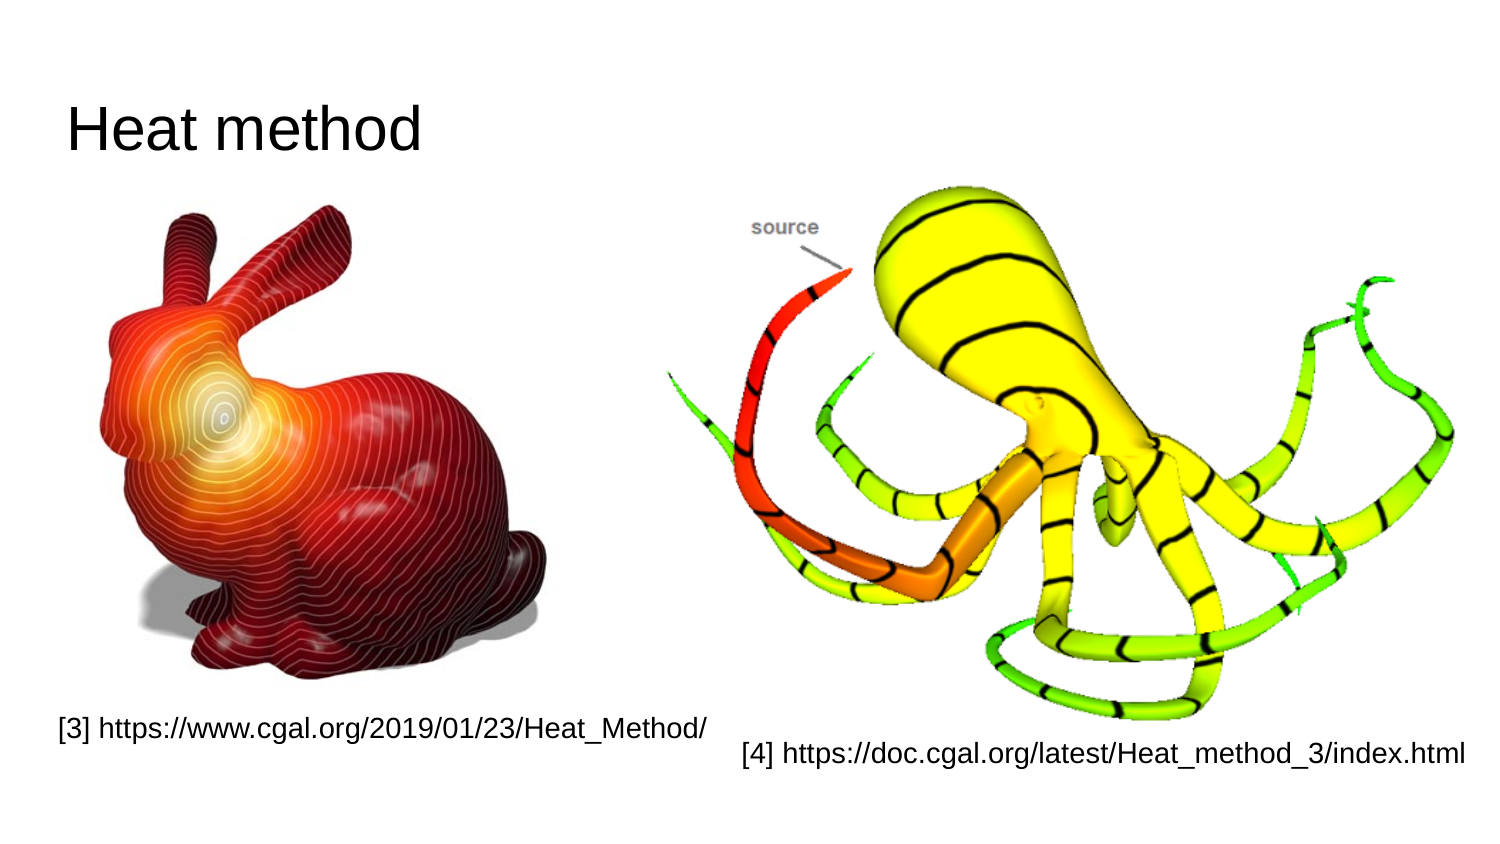

# Heat method
[3] https://www.cgal.org/2019/01/23/Heat_Method/
[4] https://doc.cgal.org/latest/Heat_method_3/index.html